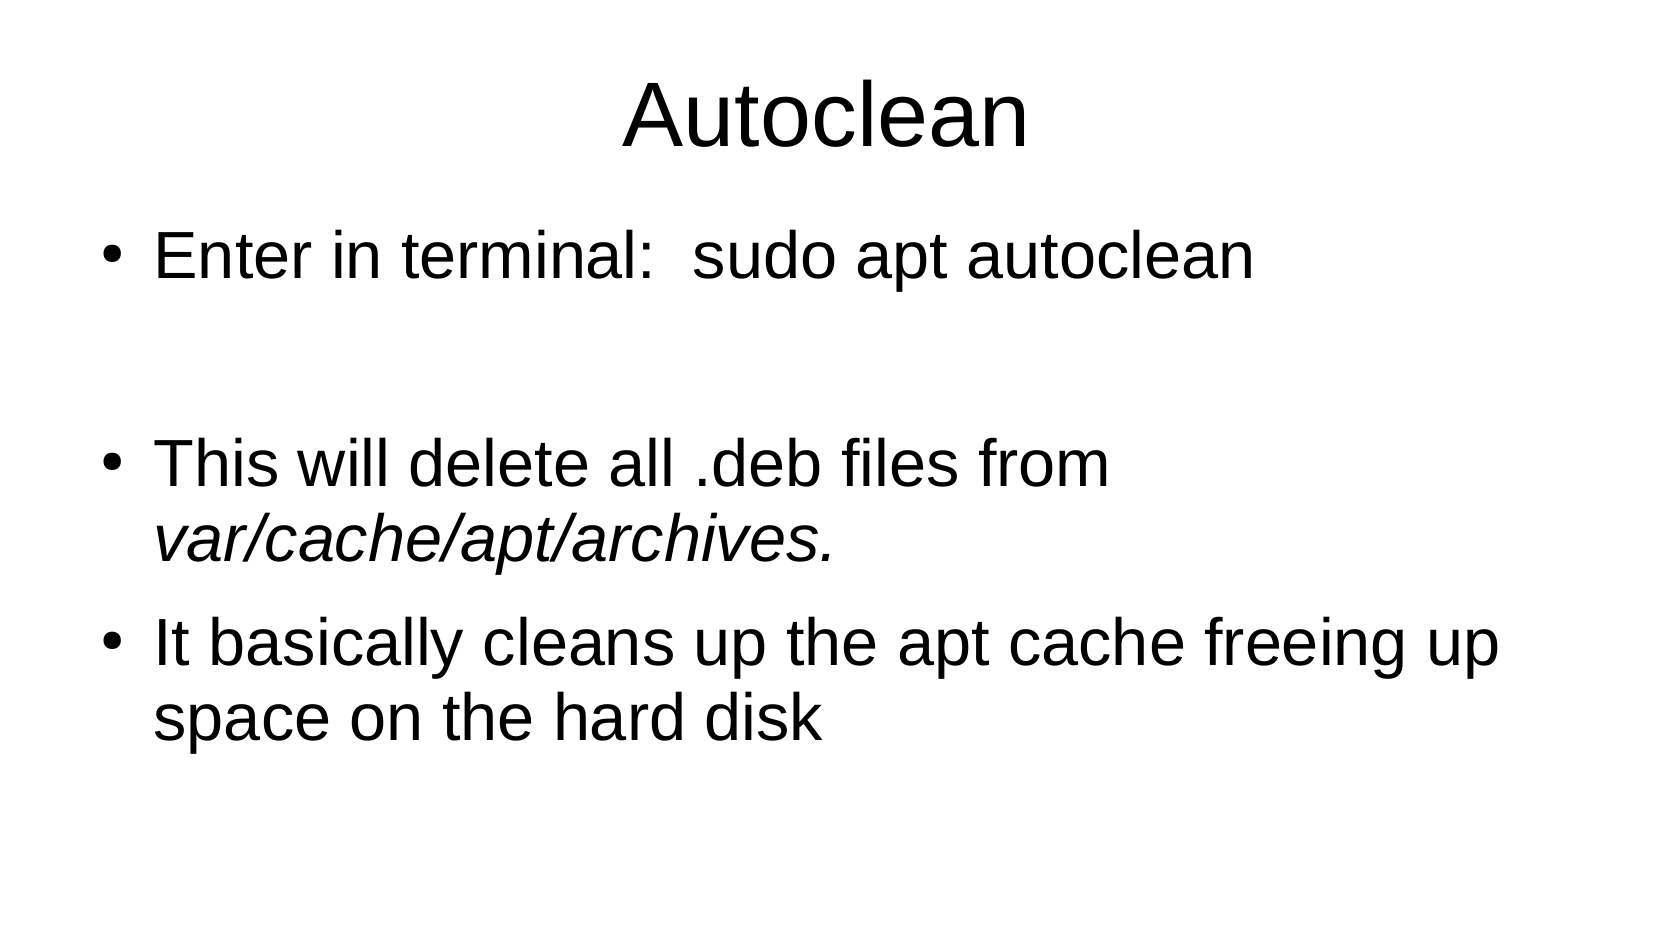

# Autoclean
Enter in terminal: sudo apt autoclean
This will delete all .deb files from var/cache/apt/archives.
It basically cleans up the apt cache freeing up space on the hard disk